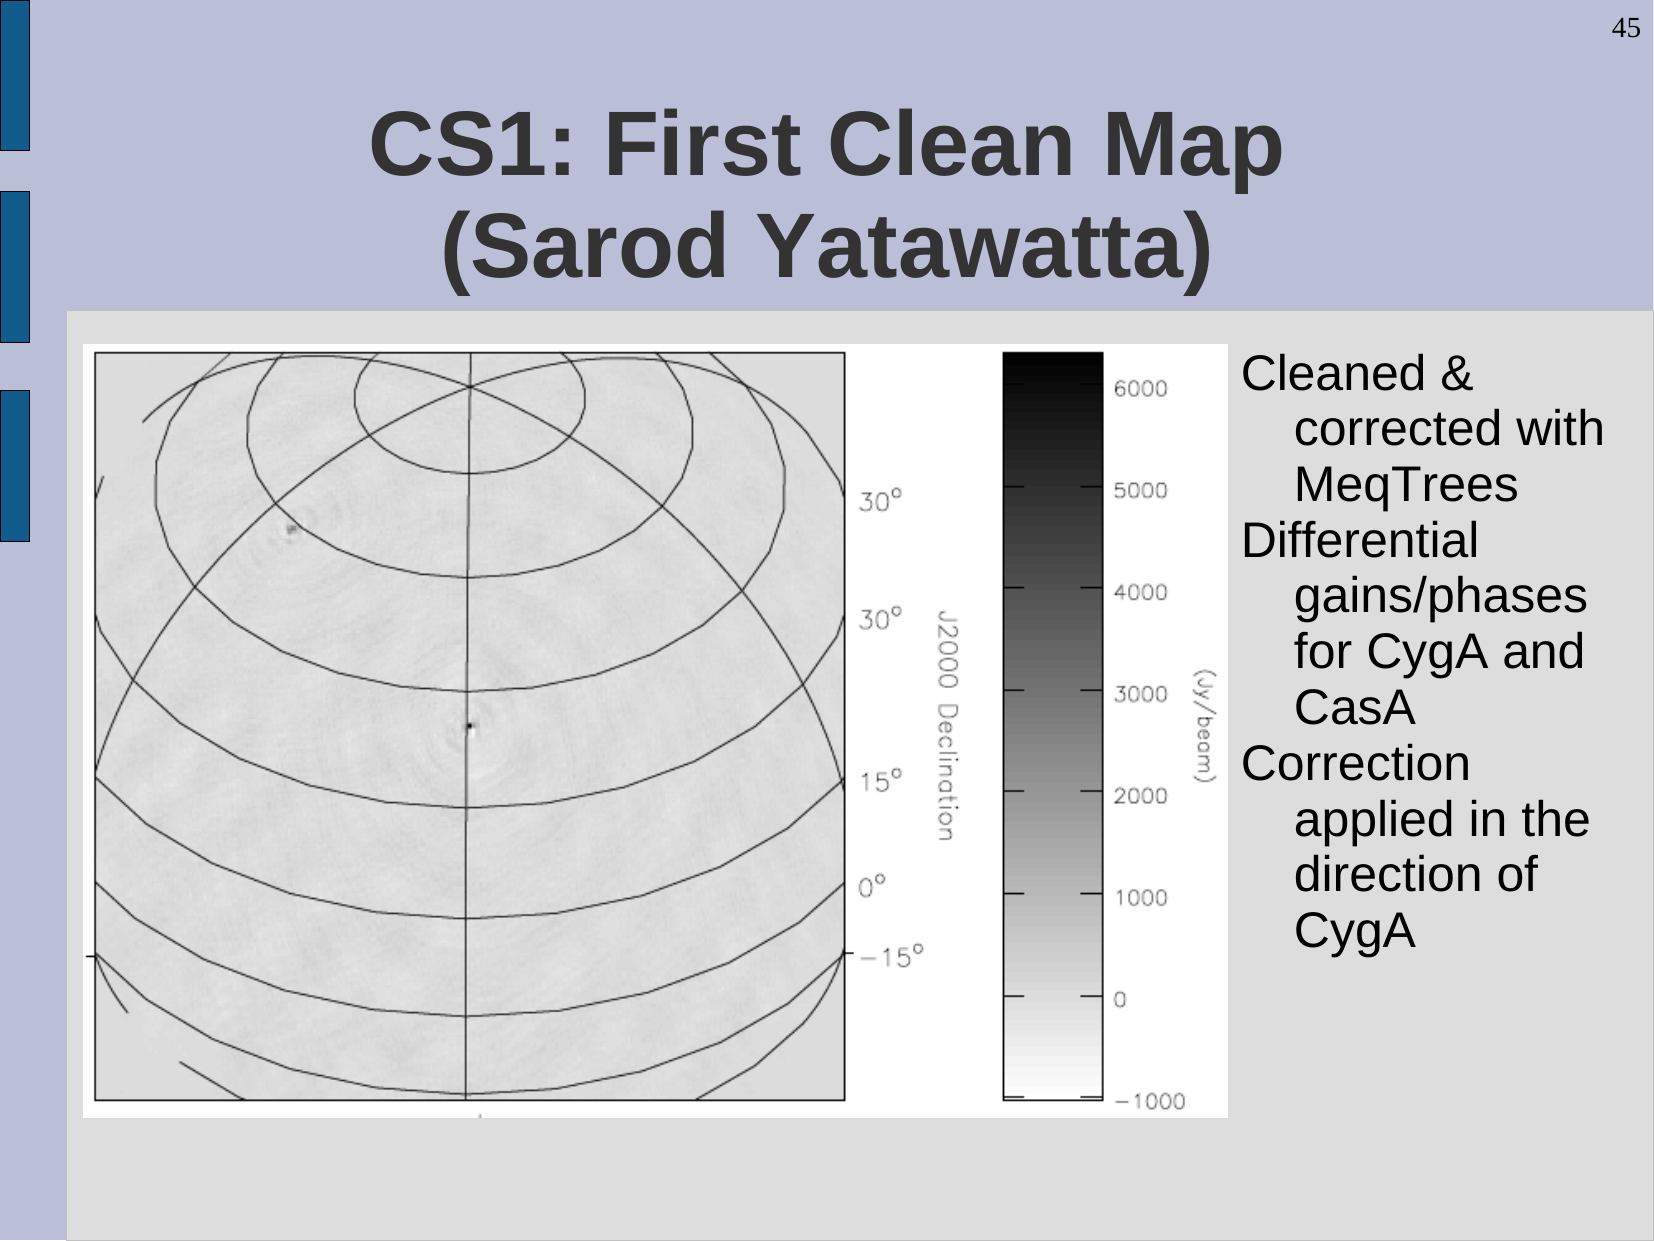

45
# CS1: First Clean Map (Sarod Yatawatta)
Cleaned & corrected with MeqTrees
Differential gains/phases for CygA and CasA
Correction applied in the direction of CygA